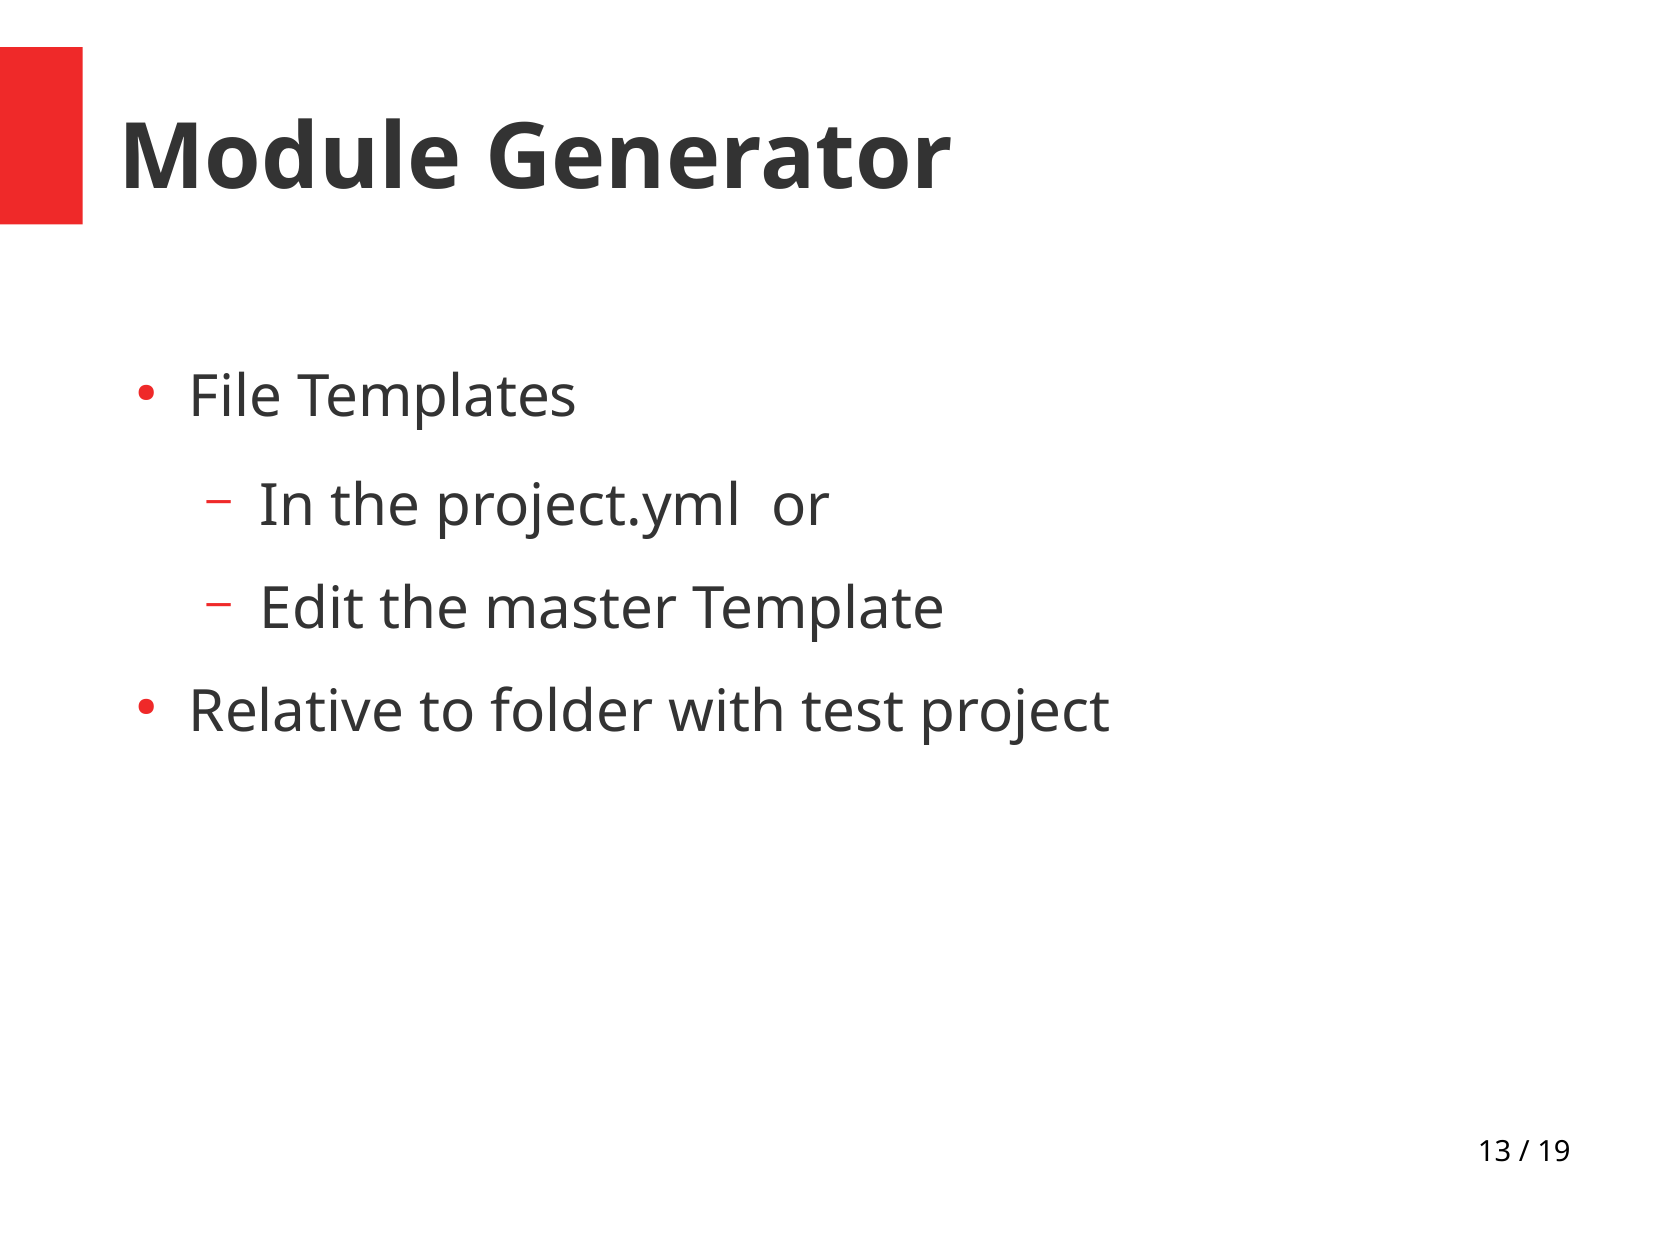

# Module Generator
File Templates
In the project.yml or
Edit the master Template
Relative to folder with test project
13